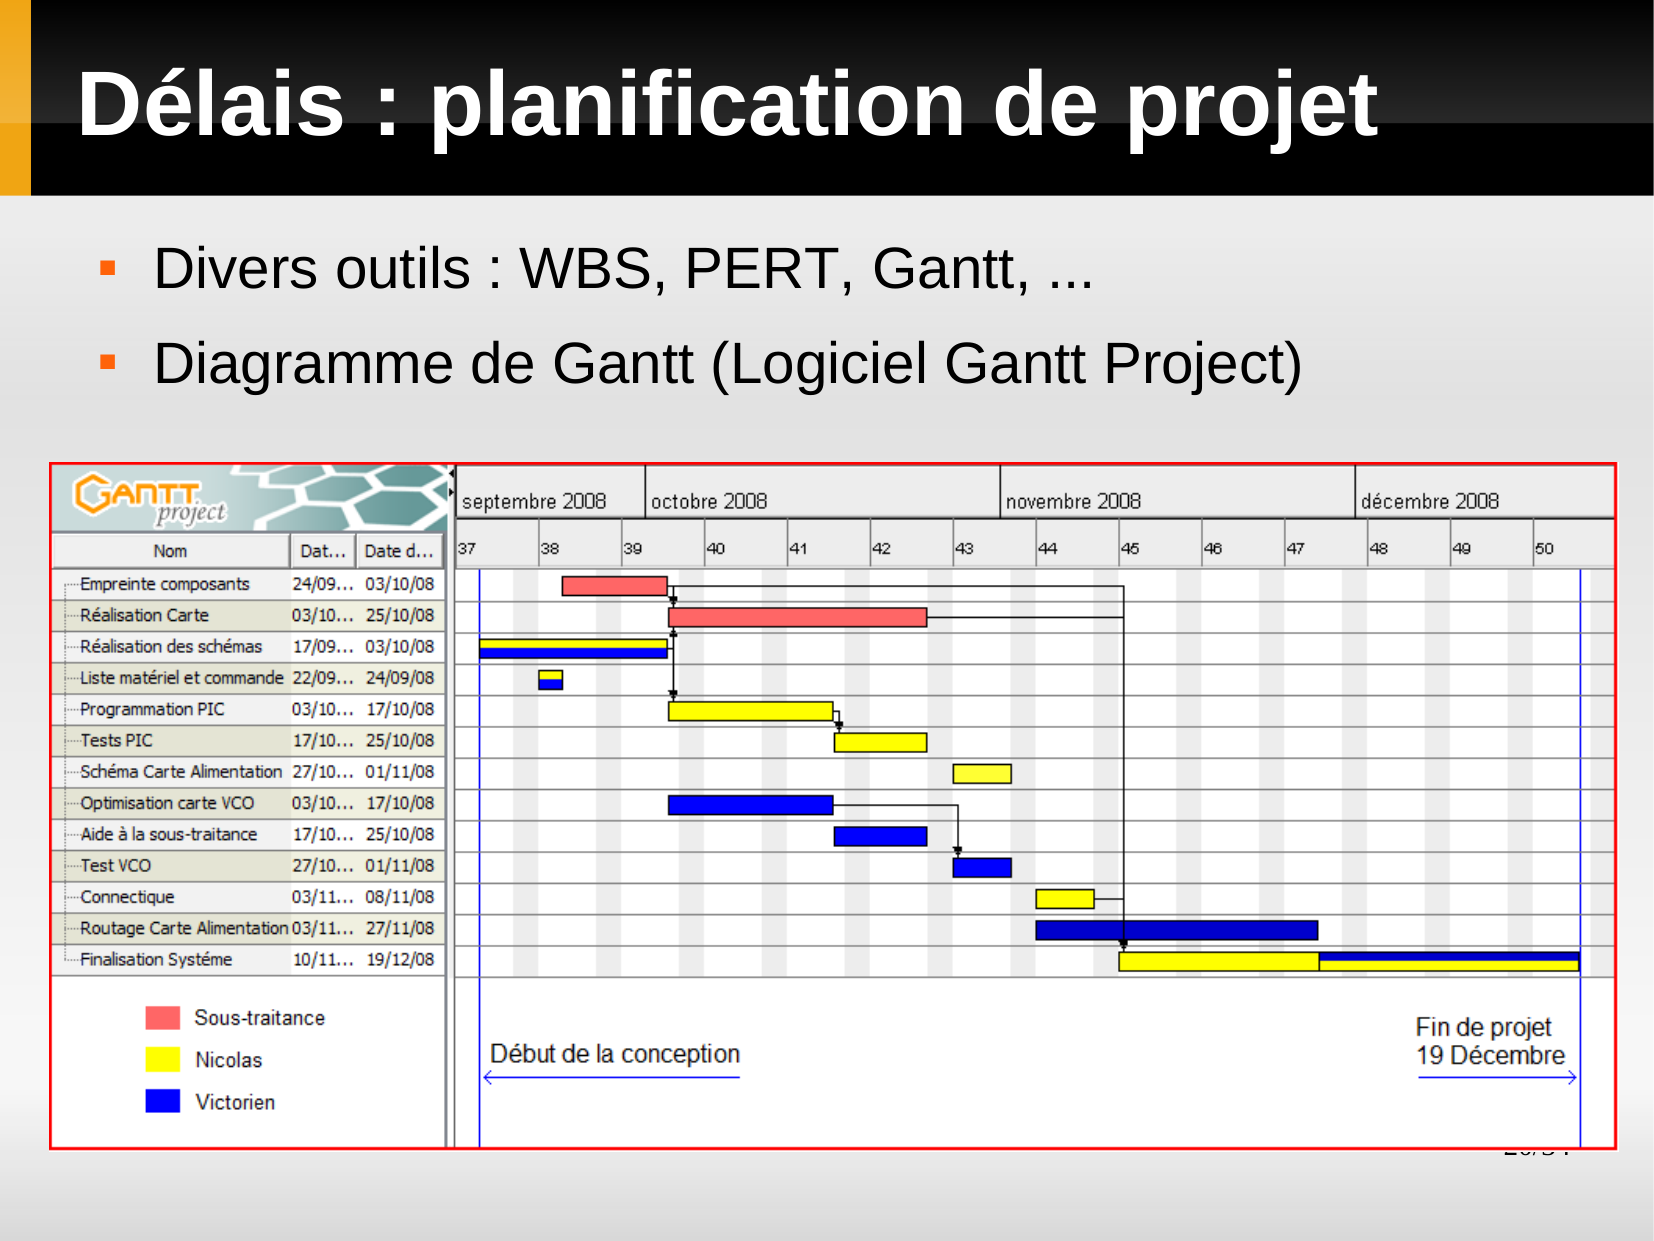

# Délais : planification de projet
Divers outils : WBS, PERT, Gantt, ...
Diagramme de Gantt (Logiciel Gantt Project)
20